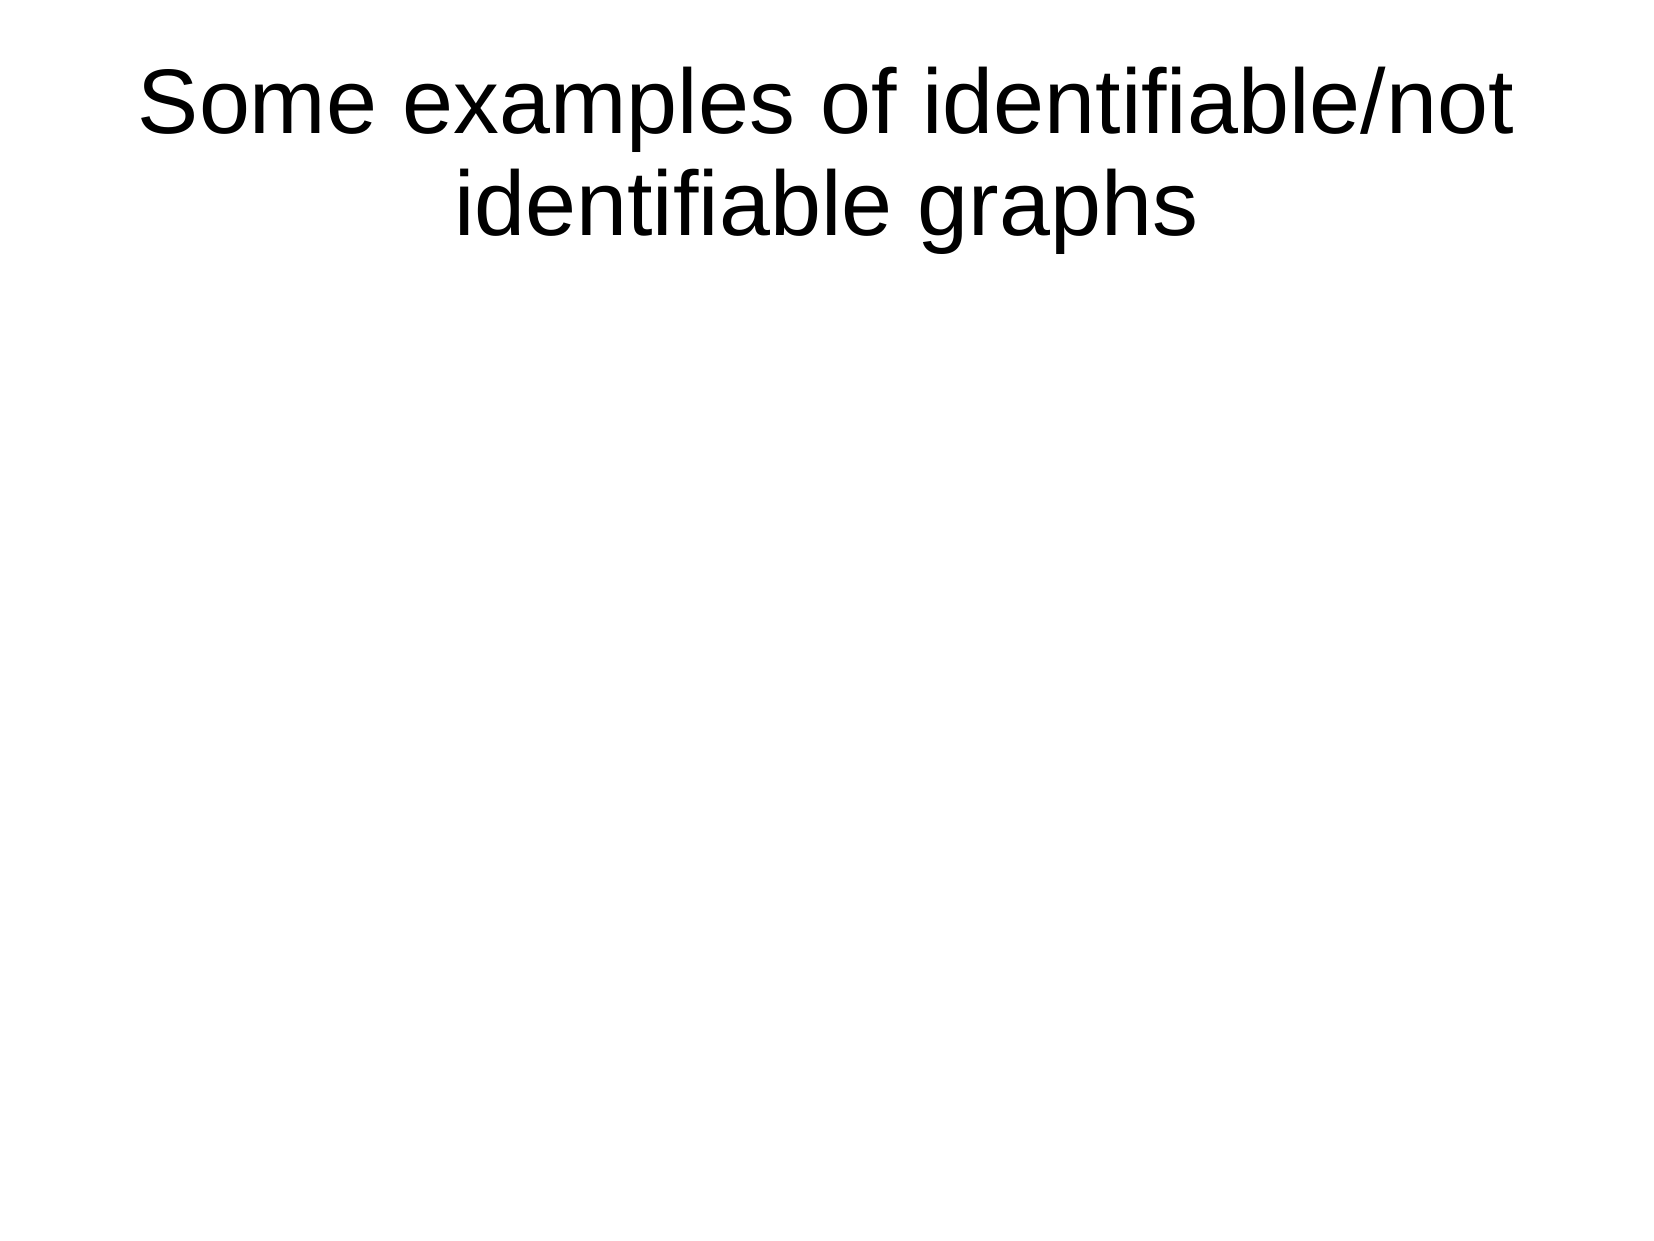

# Some examples of identifiable/not identifiable graphs